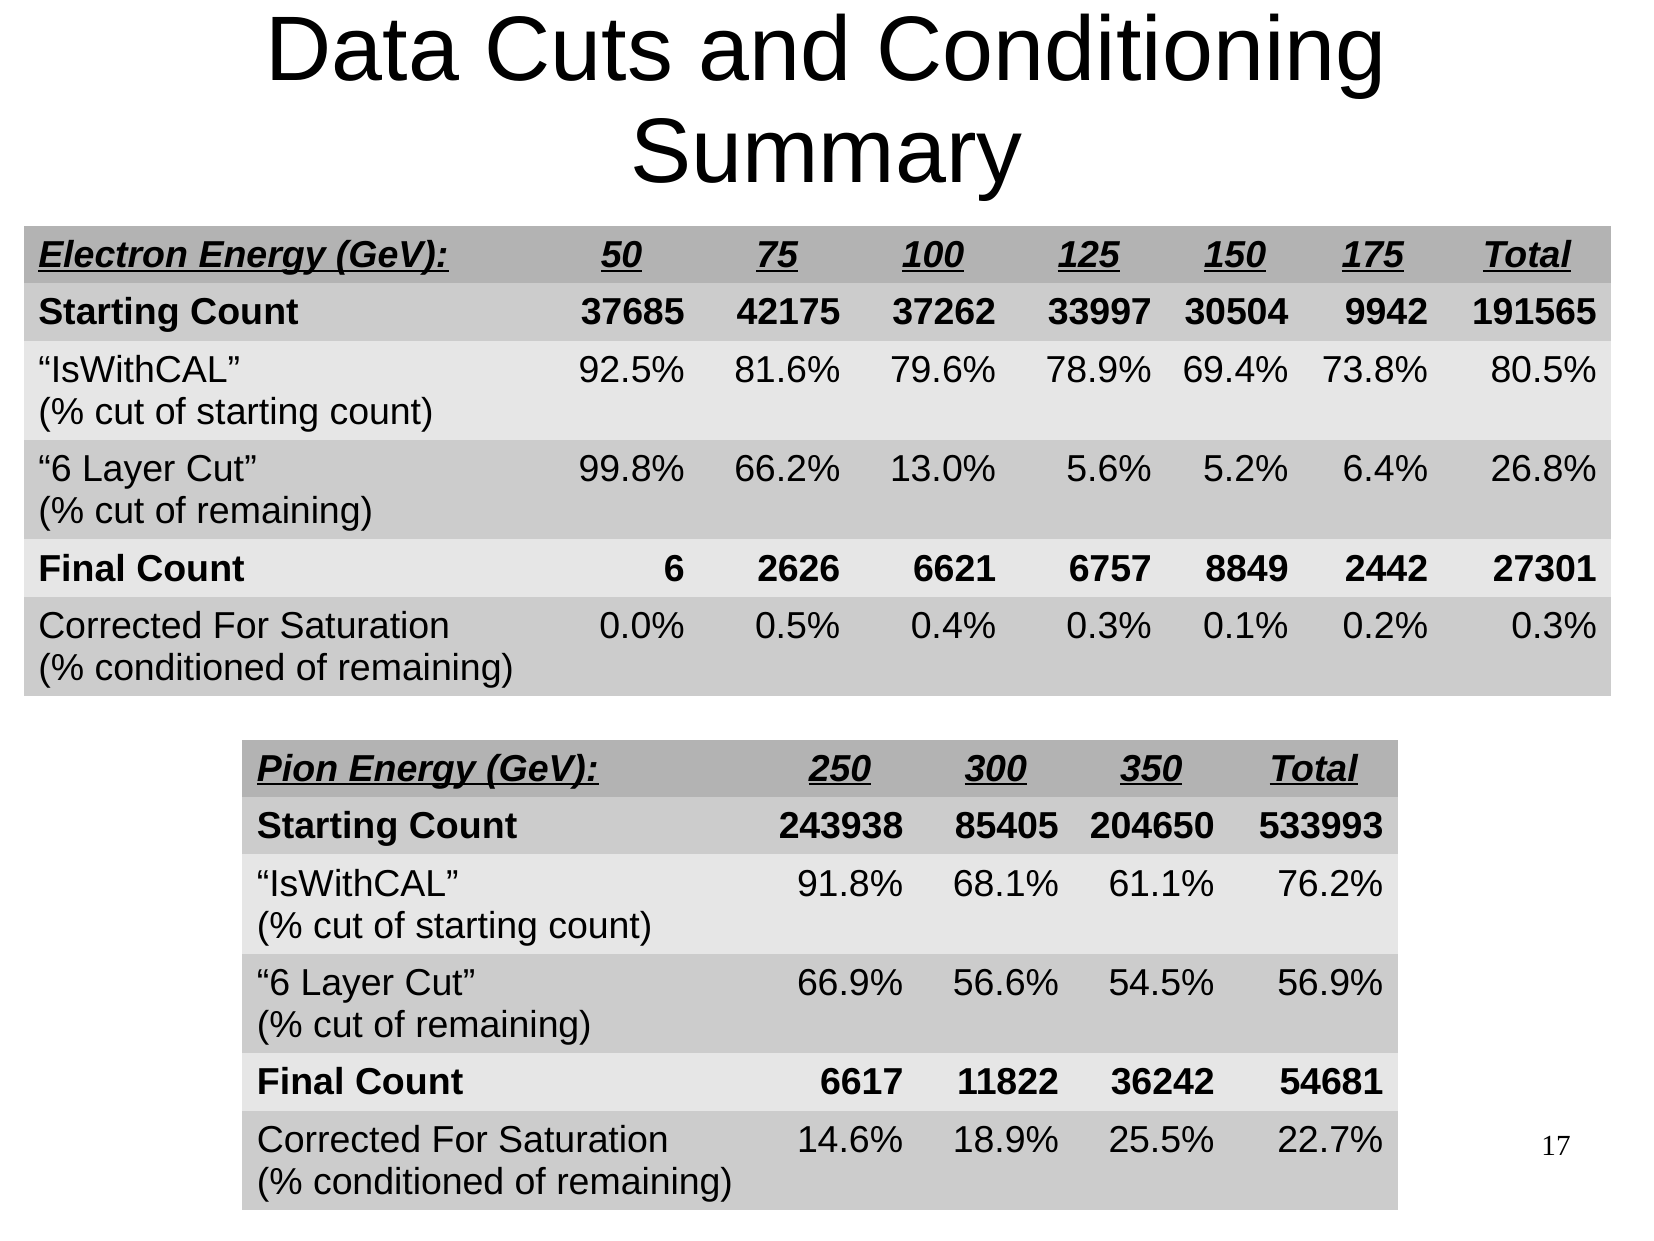

# Data Cuts and Conditioning Summary
| Electron Energy (GeV): | 50 | 75 | 100 | 125 | 150 | 175 | Total |
| --- | --- | --- | --- | --- | --- | --- | --- |
| Starting Count | 37685 | 42175 | 37262 | 33997 | 30504 | 9942 | 191565 |
| “IsWithCAL” (% cut of starting count) | 92.5% | 81.6% | 79.6% | 78.9% | 69.4% | 73.8% | 80.5% |
| “6 Layer Cut” (% cut of remaining) | 99.8% | 66.2% | 13.0% | 5.6% | 5.2% | 6.4% | 26.8% |
| Final Count | 6 | 2626 | 6621 | 6757 | 8849 | 2442 | 27301 |
| Corrected For Saturation (% conditioned of remaining) | 0.0% | 0.5% | 0.4% | 0.3% | 0.1% | 0.2% | 0.3% |
| Pion Energy (GeV): | 250 | 300 | 350 | Total |
| --- | --- | --- | --- | --- |
| Starting Count | 243938 | 85405 | 204650 | 533993 |
| “IsWithCAL” (% cut of starting count) | 91.8% | 68.1% | 61.1% | 76.2% |
| “6 Layer Cut” (% cut of remaining) | 66.9% | 56.6% | 54.5% | 56.9% |
| Final Count | 6617 | 11822 | 36242 | 54681 |
| Corrected For Saturation (% conditioned of remaining) | 14.6% | 18.9% | 25.5% | 22.7% |
17